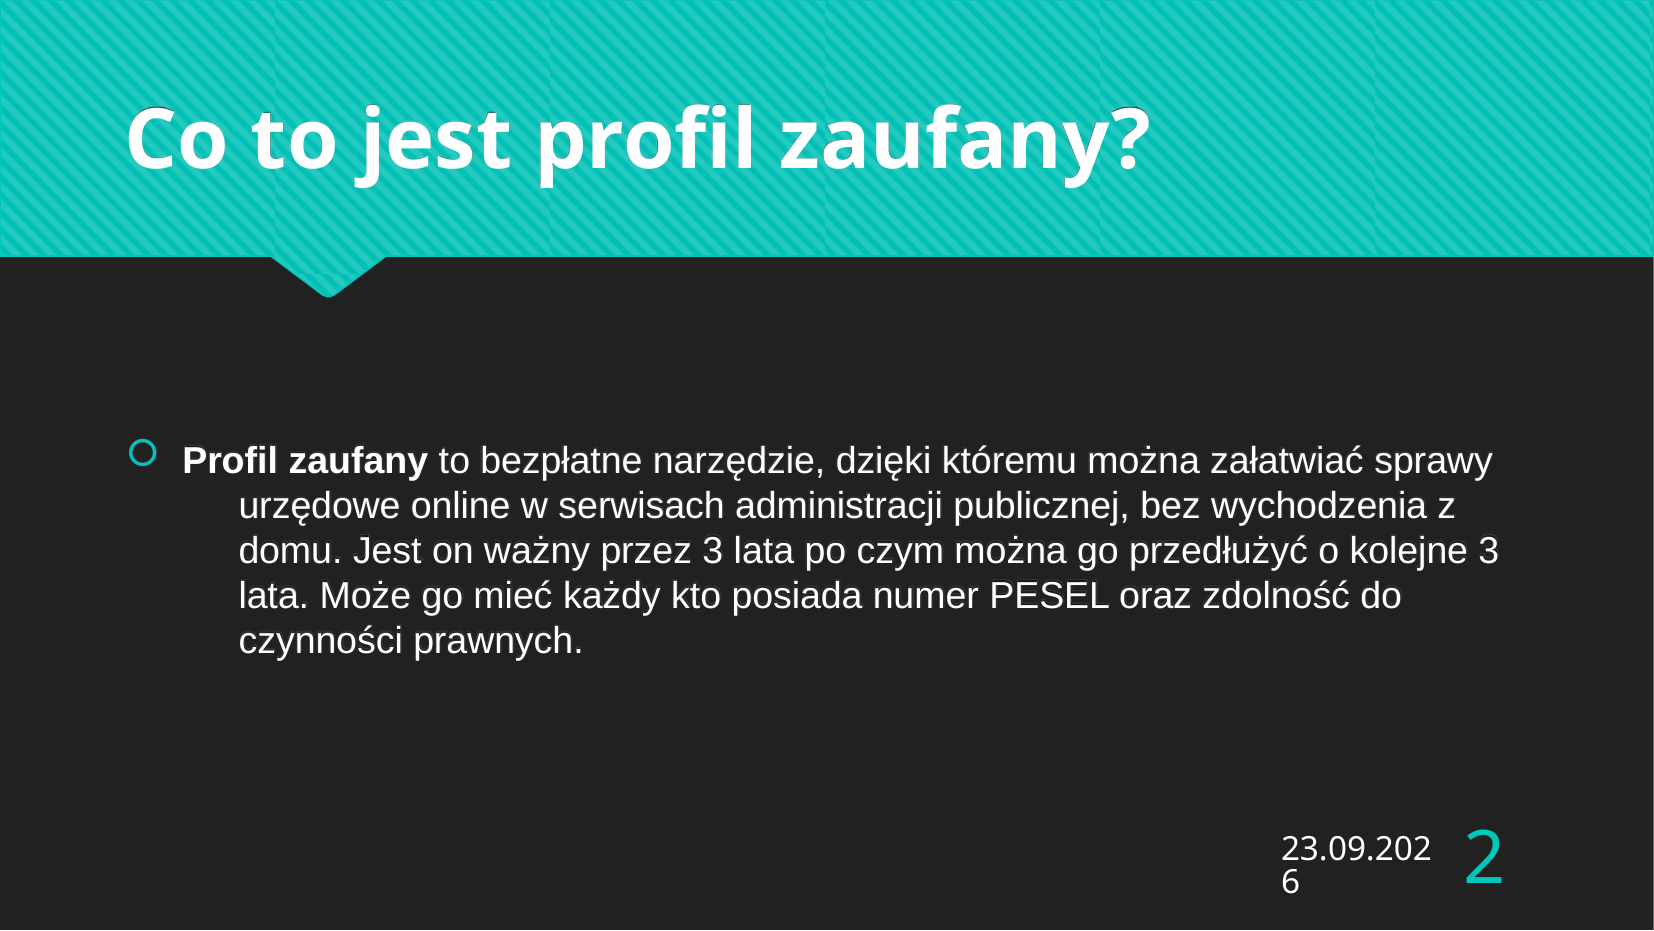

# Co to jest profil zaufany?
Profil zaufany to bezpłatne narzędzie, dzięki któremu można załatwiać sprawy urzędowe online w serwisach administracji publicznej, bez wychodzenia z domu. Jest on ważny przez 3 lata po czym można go przedłużyć o kolejne 3 lata. Może go mieć każdy kto posiada numer PESEL oraz zdolność do czynności prawnych.
2